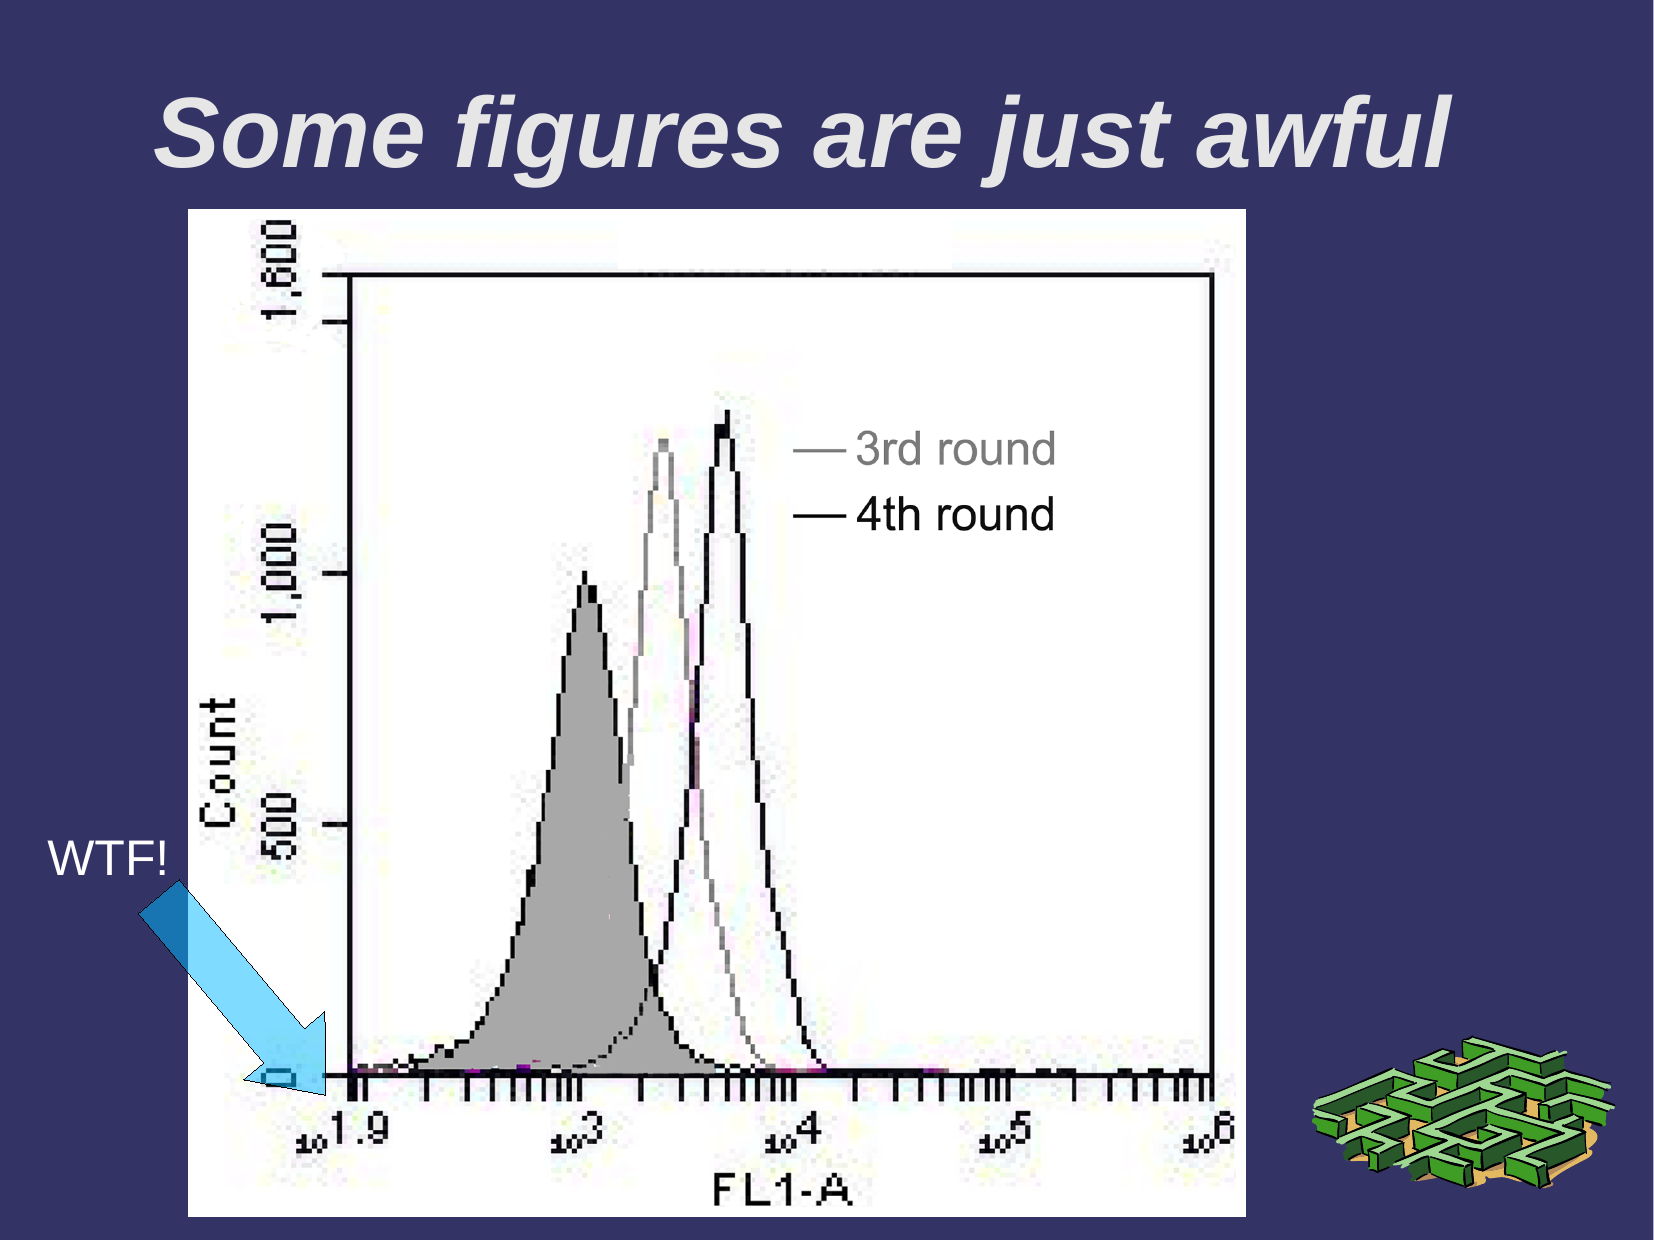

# Some figures are just awful
WTF!